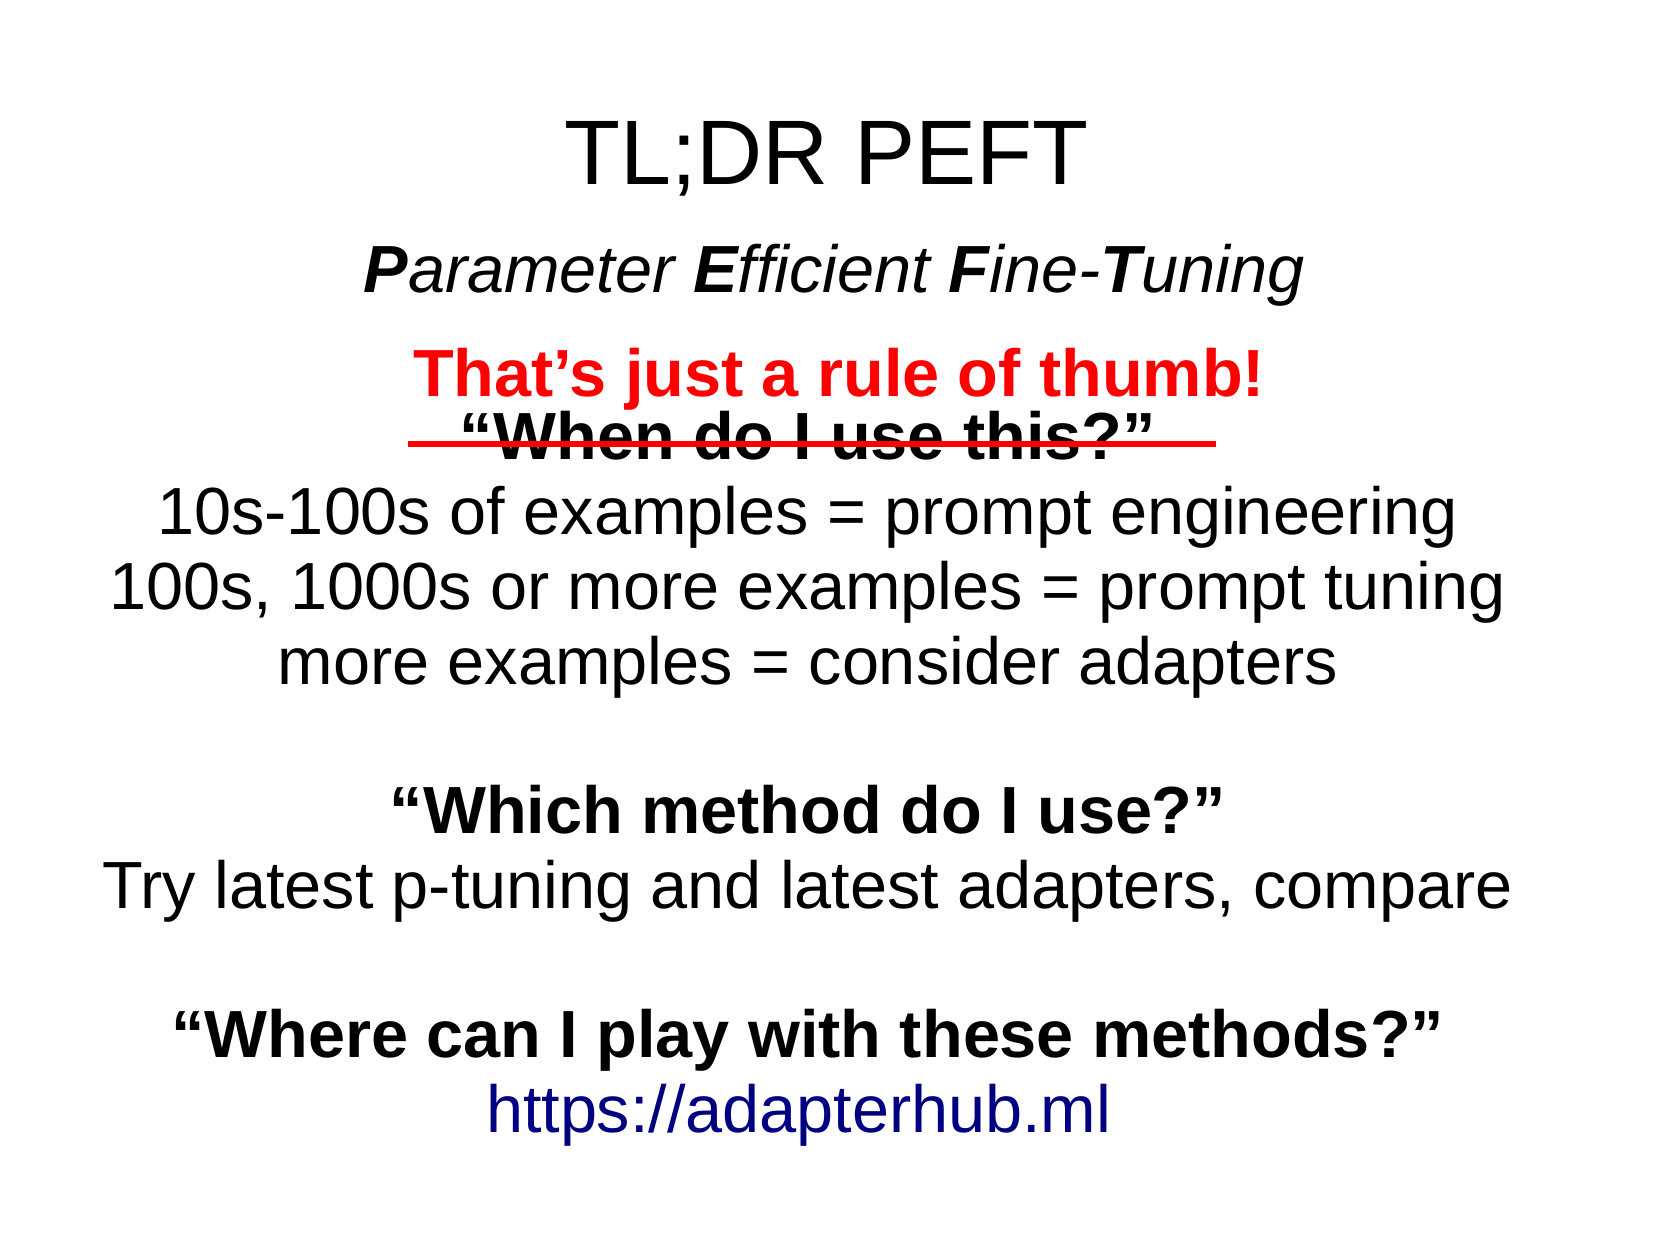

# TL;DR PEFT
Parameter Efficient Fine-Tuning
That’s just a rule of thumb!
“When do I use this?”
10s-100s of examples = prompt engineering
100s, 1000s or more examples = prompt tuning
more examples = consider adapters
“Which method do I use?”
Try latest p-tuning and latest adapters, compare
“Where can I play with these methods?”
https://adapterhub.ml